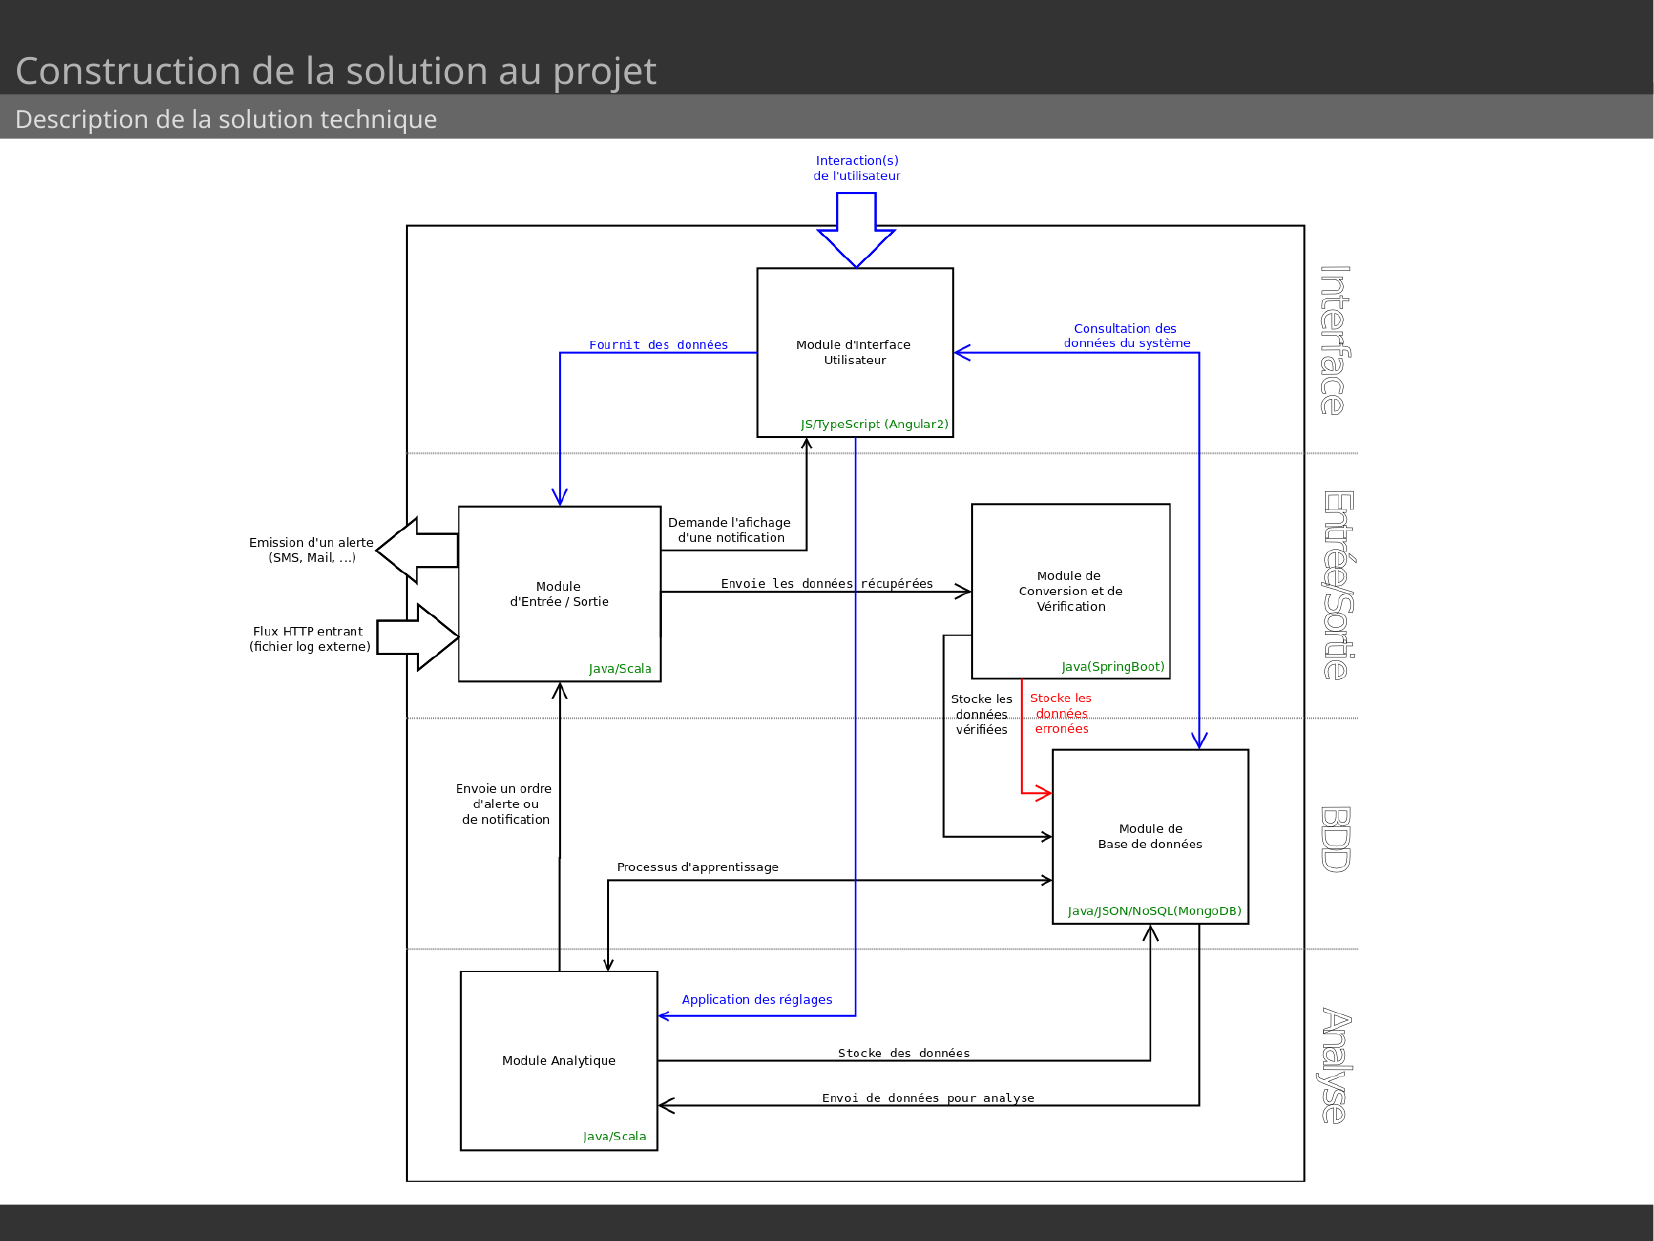

Construction de la solution au projet
Description de la solution technique